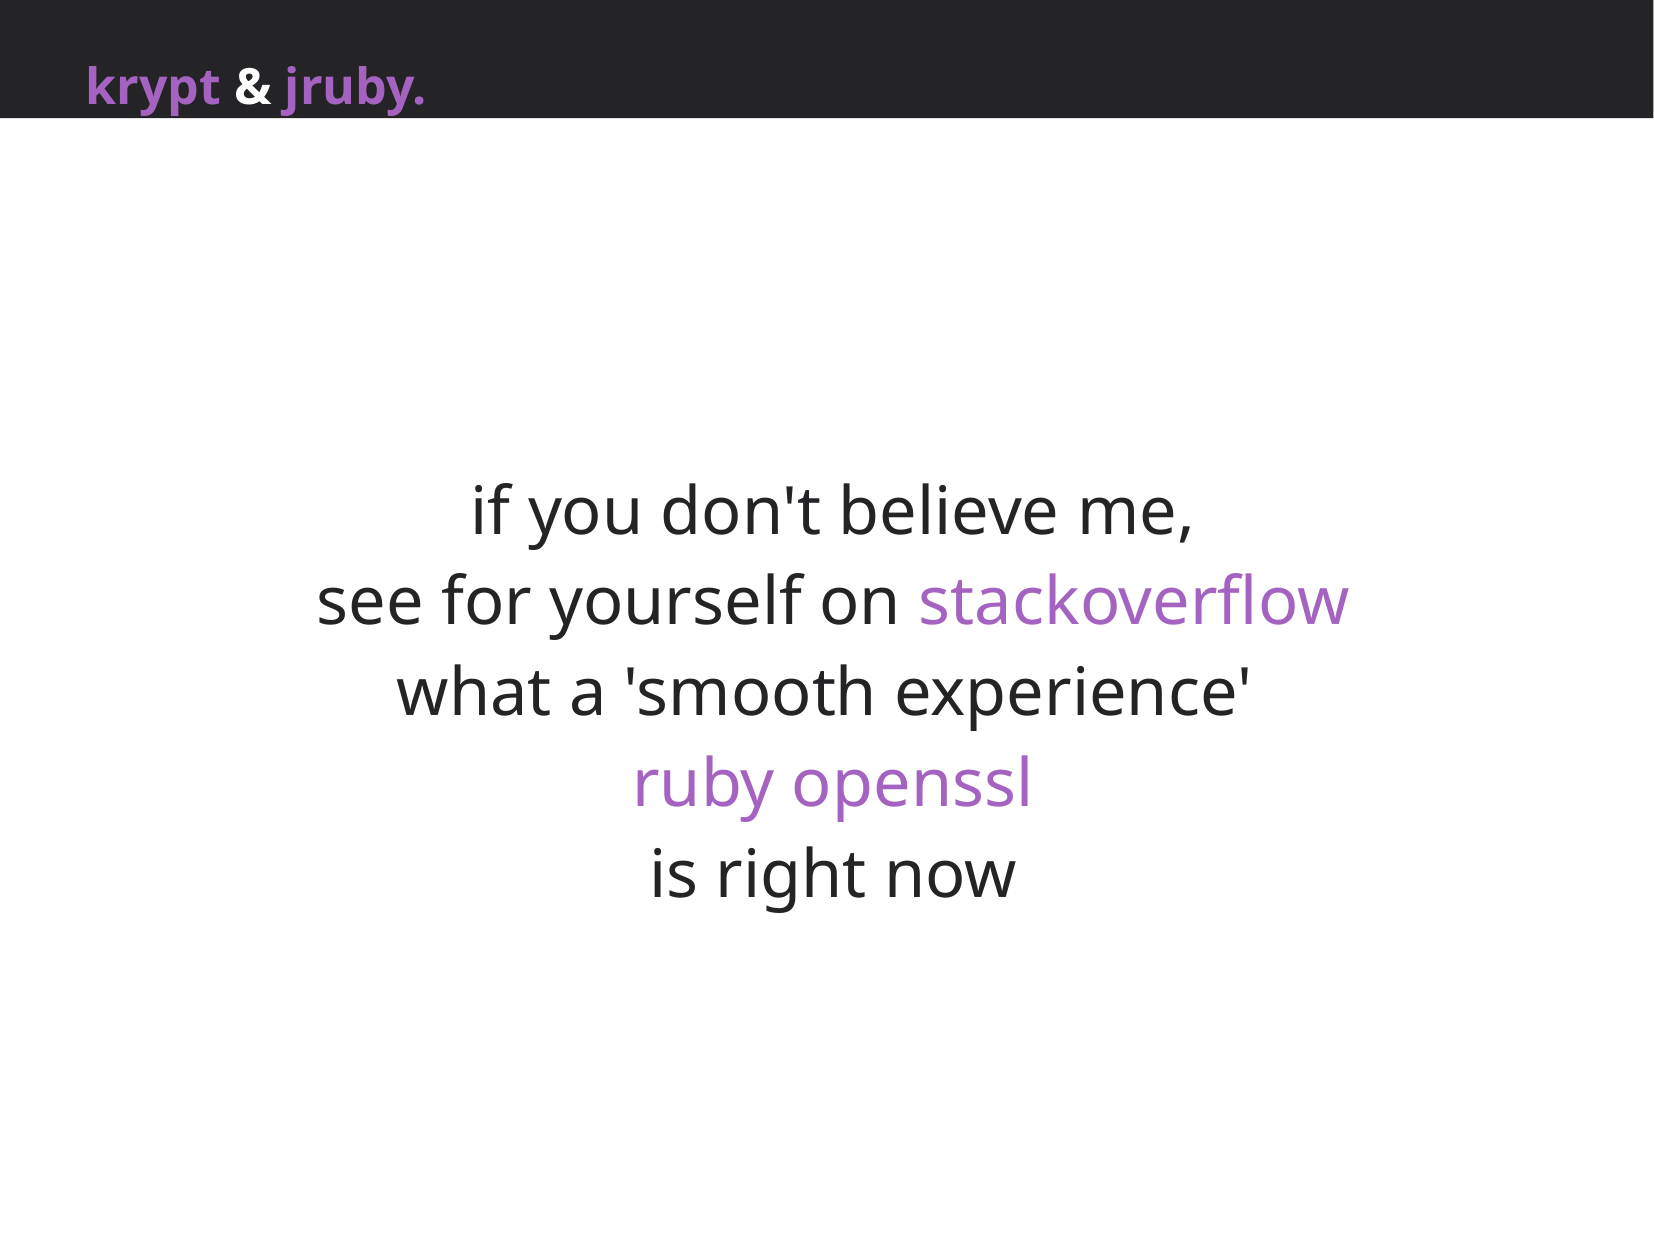

krypt & jruby.
if you don't believe me,
see for yourself on stackoverflow
what a 'smooth experience'
ruby openssl
is right now